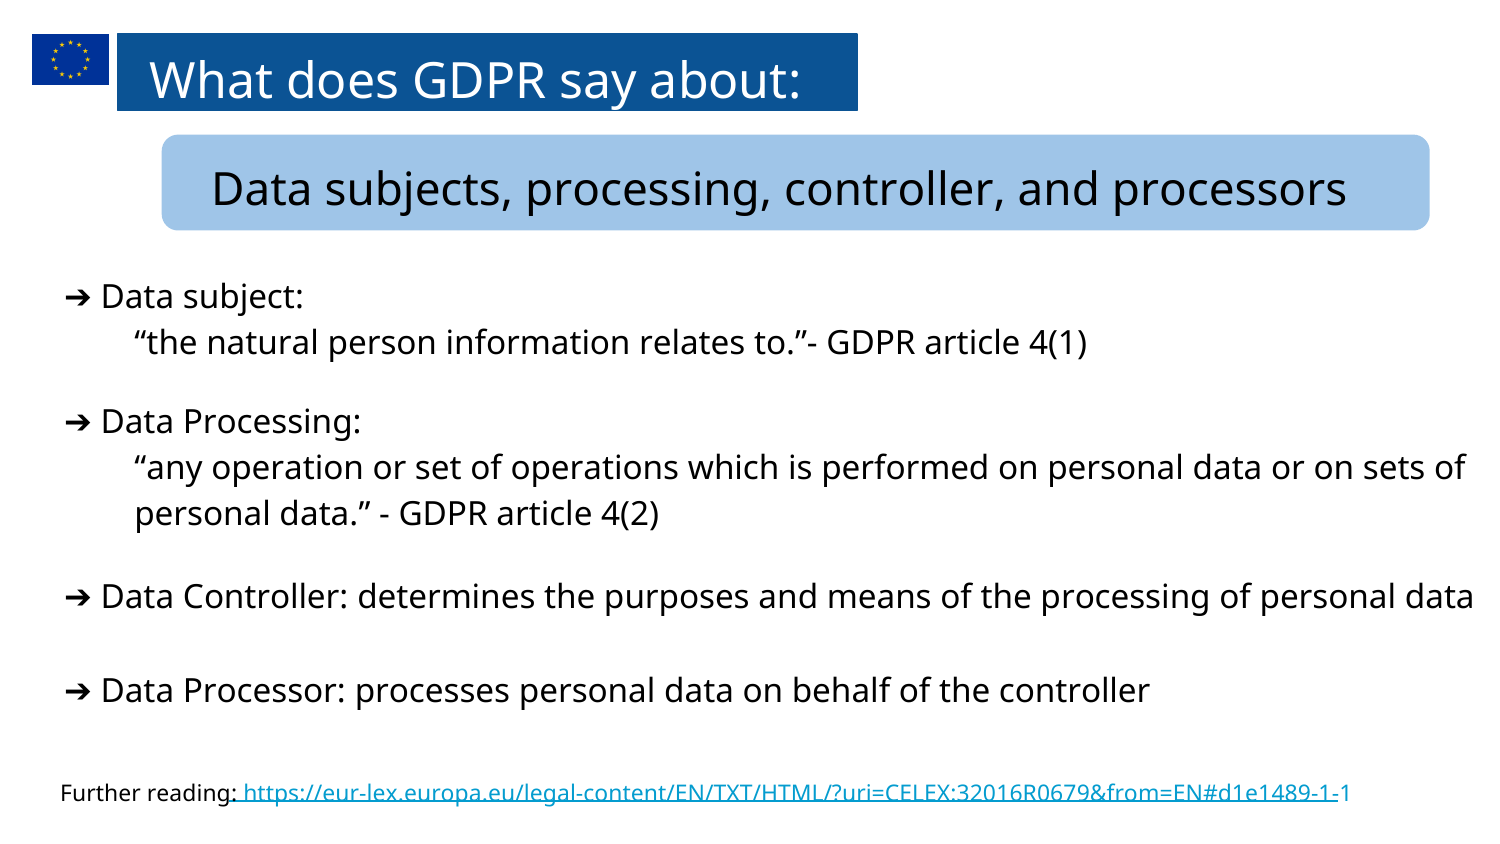

What does GDPR say about:
Data subjects, processing, controller, and processors
➔ Data subject:
“the natural person information relates to.”- GDPR article 4(1)
➔ Data Processing:
“any operation or set of operations which is performed on personal data or on sets of
personal data.” - GDPR article 4(2)
➔ Data Controller: determines the purposes and means of the processing of personal data
➔ Data Processor: processes personal data on behalf of the controller
Further reading: https://eur-lex.europa.eu/legal-content/EN/TXT/HTML/?uri=CELEX:32016R0679&from=EN#d1e1489-1-1